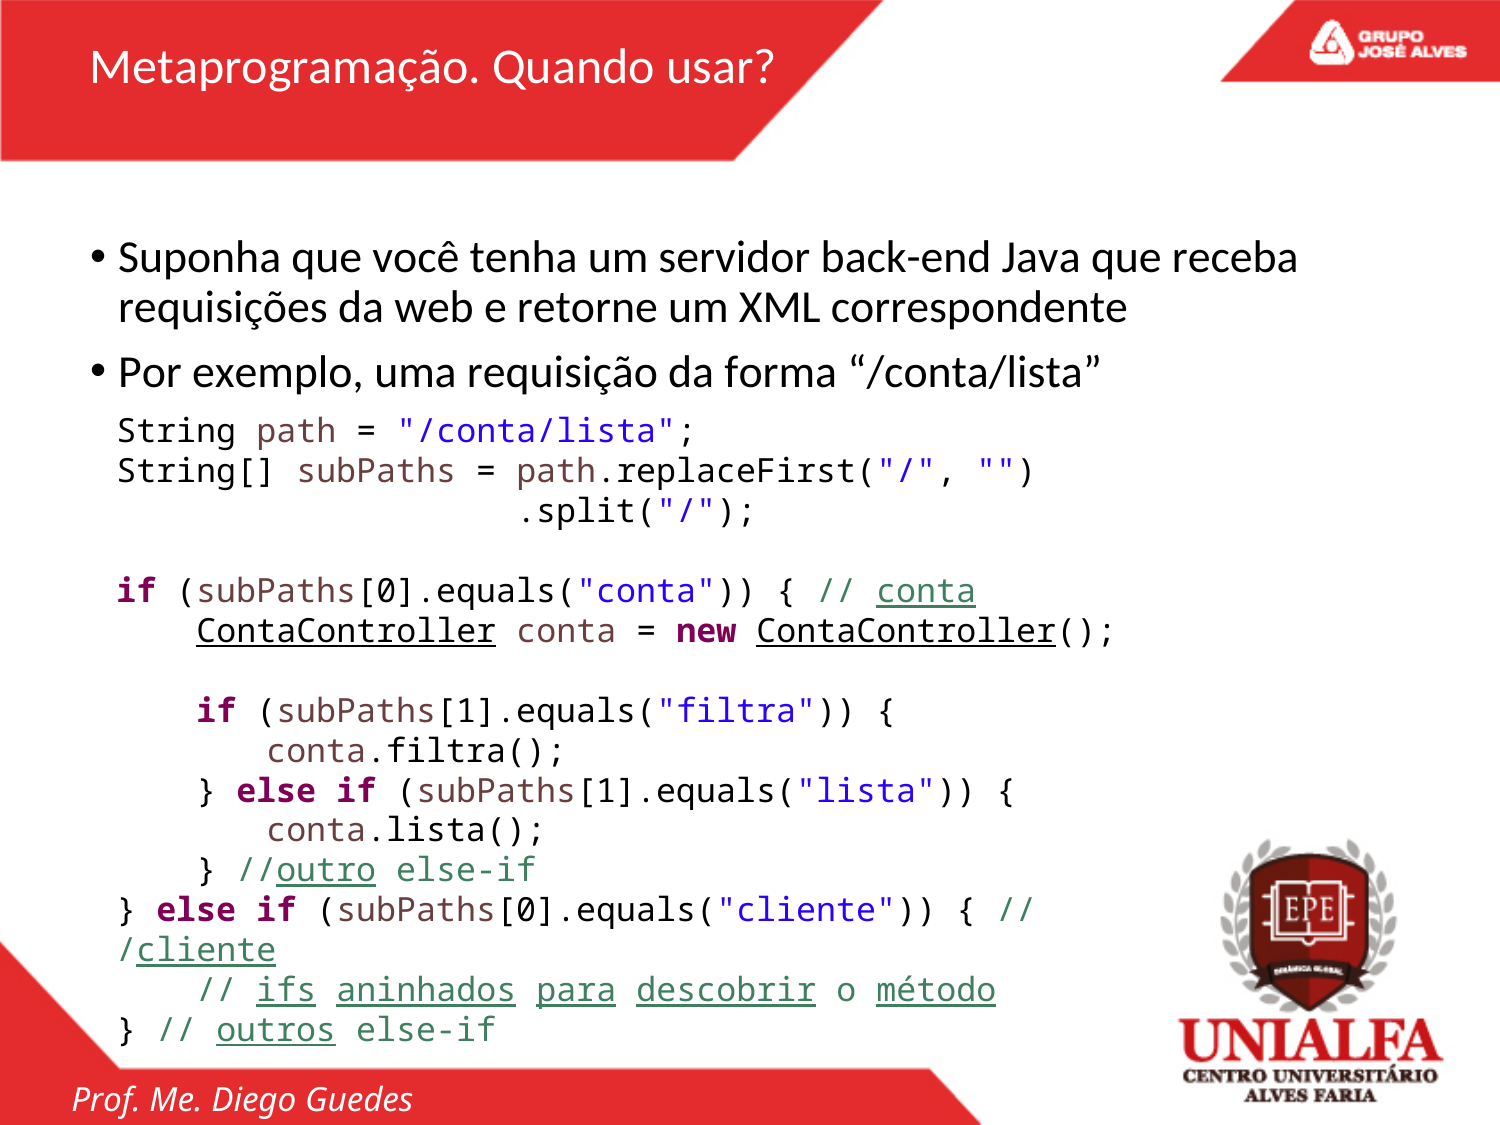

Metaprogramação. Quando usar?
# Suponha que você tenha um servidor back-end Java que receba requisições da web e retorne um XML correspondente
Por exemplo, uma requisição da forma “/conta/lista”
String path = "/conta/lista";
String[] subPaths = path.replaceFirst("/", "")
 .split("/");
if (subPaths[0].equals("conta")) { // conta
 ContaController conta = new ContaController();
 if (subPaths[1].equals("filtra")) {
 	conta.filtra();
 } else if (subPaths[1].equals("lista")) {
 	conta.lista();
 } //outro else-if
} else if (subPaths[0].equals("cliente")) { // /cliente
 // ifs aninhados para descobrir o método
} // outros else-if
Prof. Me. Diego Guedes